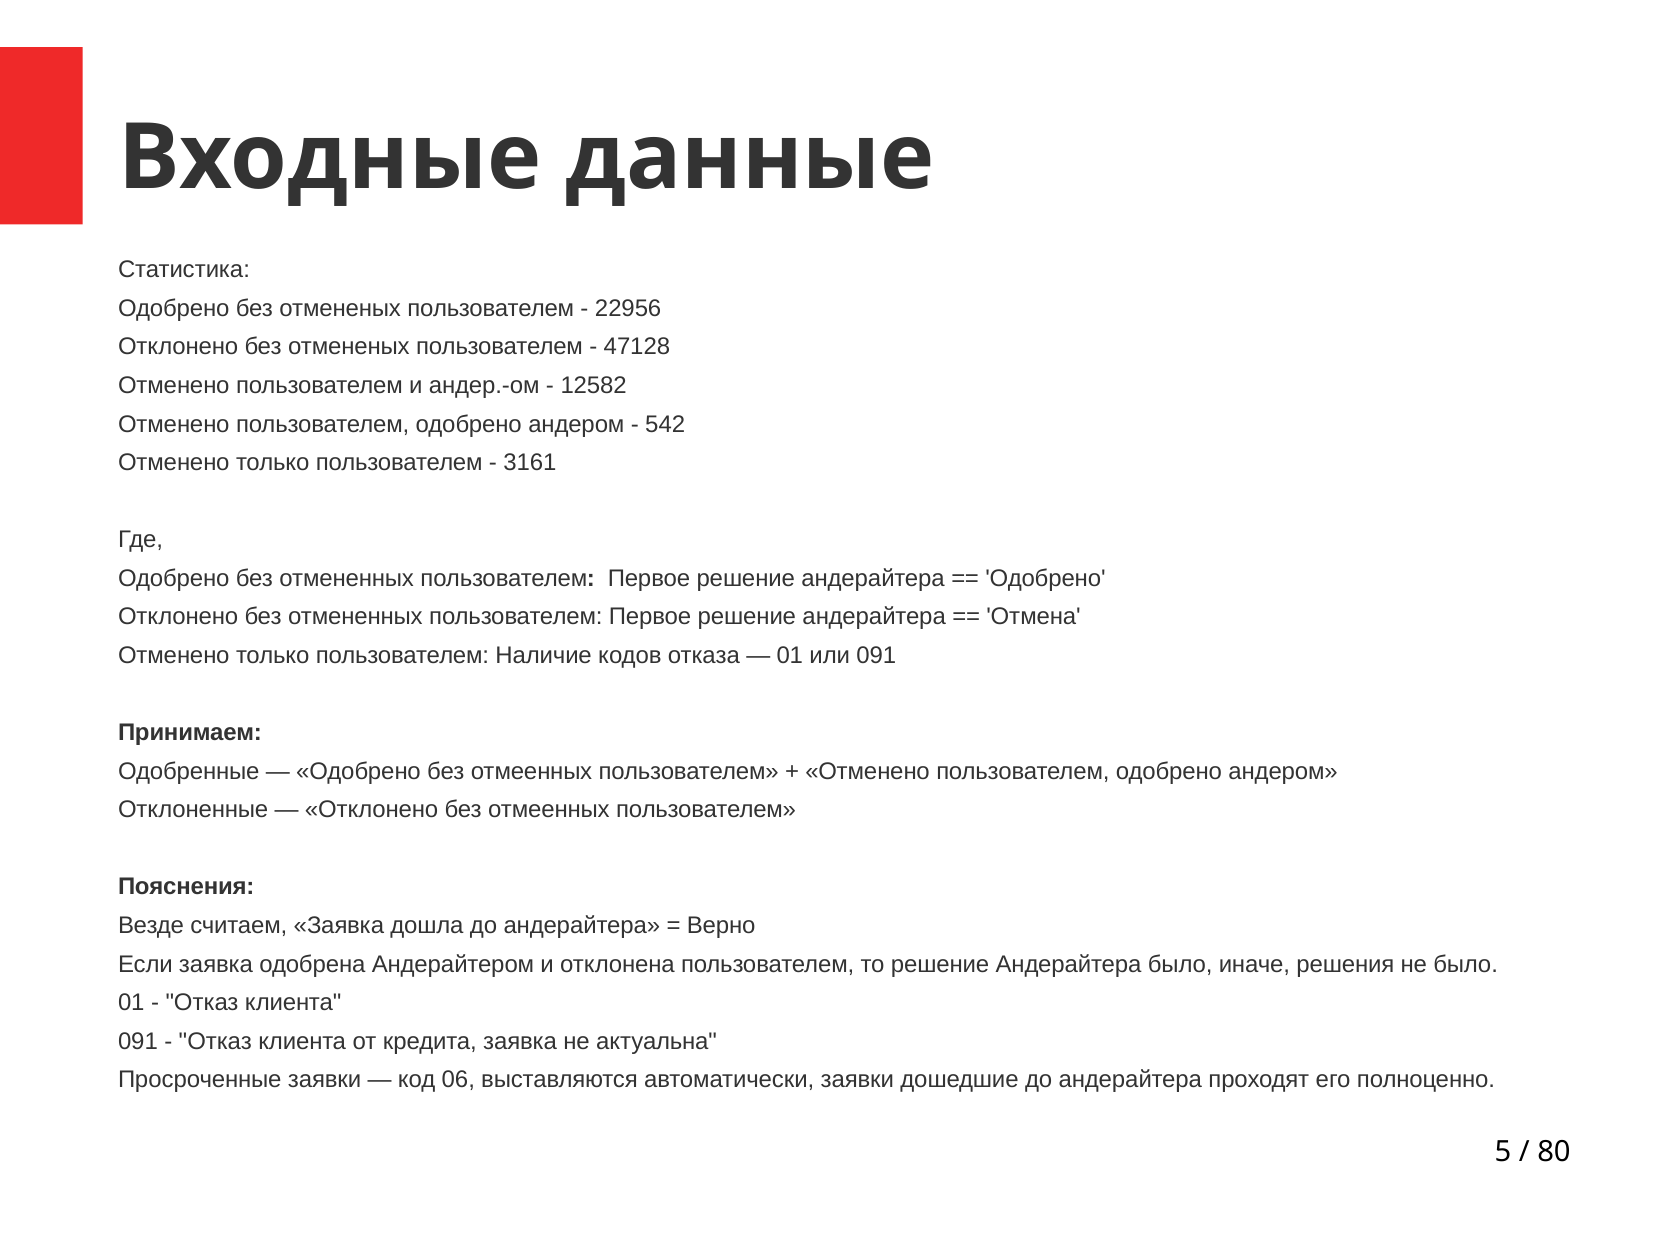

# Входные данные
Статистика:
Одобрено без отмененых пользователем - 22956
Отклонено без отмененых пользователем - 47128
Отменено пользователем и андер.-ом - 12582
Отменено пользователем, одобрено андером - 542
Отменено только пользователем - 3161
Где,
Одобрено без отмененных пользователем: Первое решение андерайтера == 'Одобрено'
Отклонено без отмененных пользователем: Первое решение андерайтера == 'Отмена'
Отменено только пользователем: Наличие кодов отказа — 01 или 091
Принимаем:
Одобренные — «Одобрено без отмеенных пользователем» + «Отменено пользователем, одобрено андером»
Отклоненные — «Отклонено без отмеенных пользователем»
Пояснения:
Везде считаем, «Заявка дошла до андерайтера» = Верно
Если заявка одобрена Андерайтером и отклонена пользователем, то решение Андерайтера было, иначе, решения не было.
01 - "Отказ клиента"
091 - "Отказ клиента от кредита, заявка не актуальна"
Просроченные заявки — код 06, выставляются автоматически, заявки дошедшие до андерайтера проходят его полноценно.
5